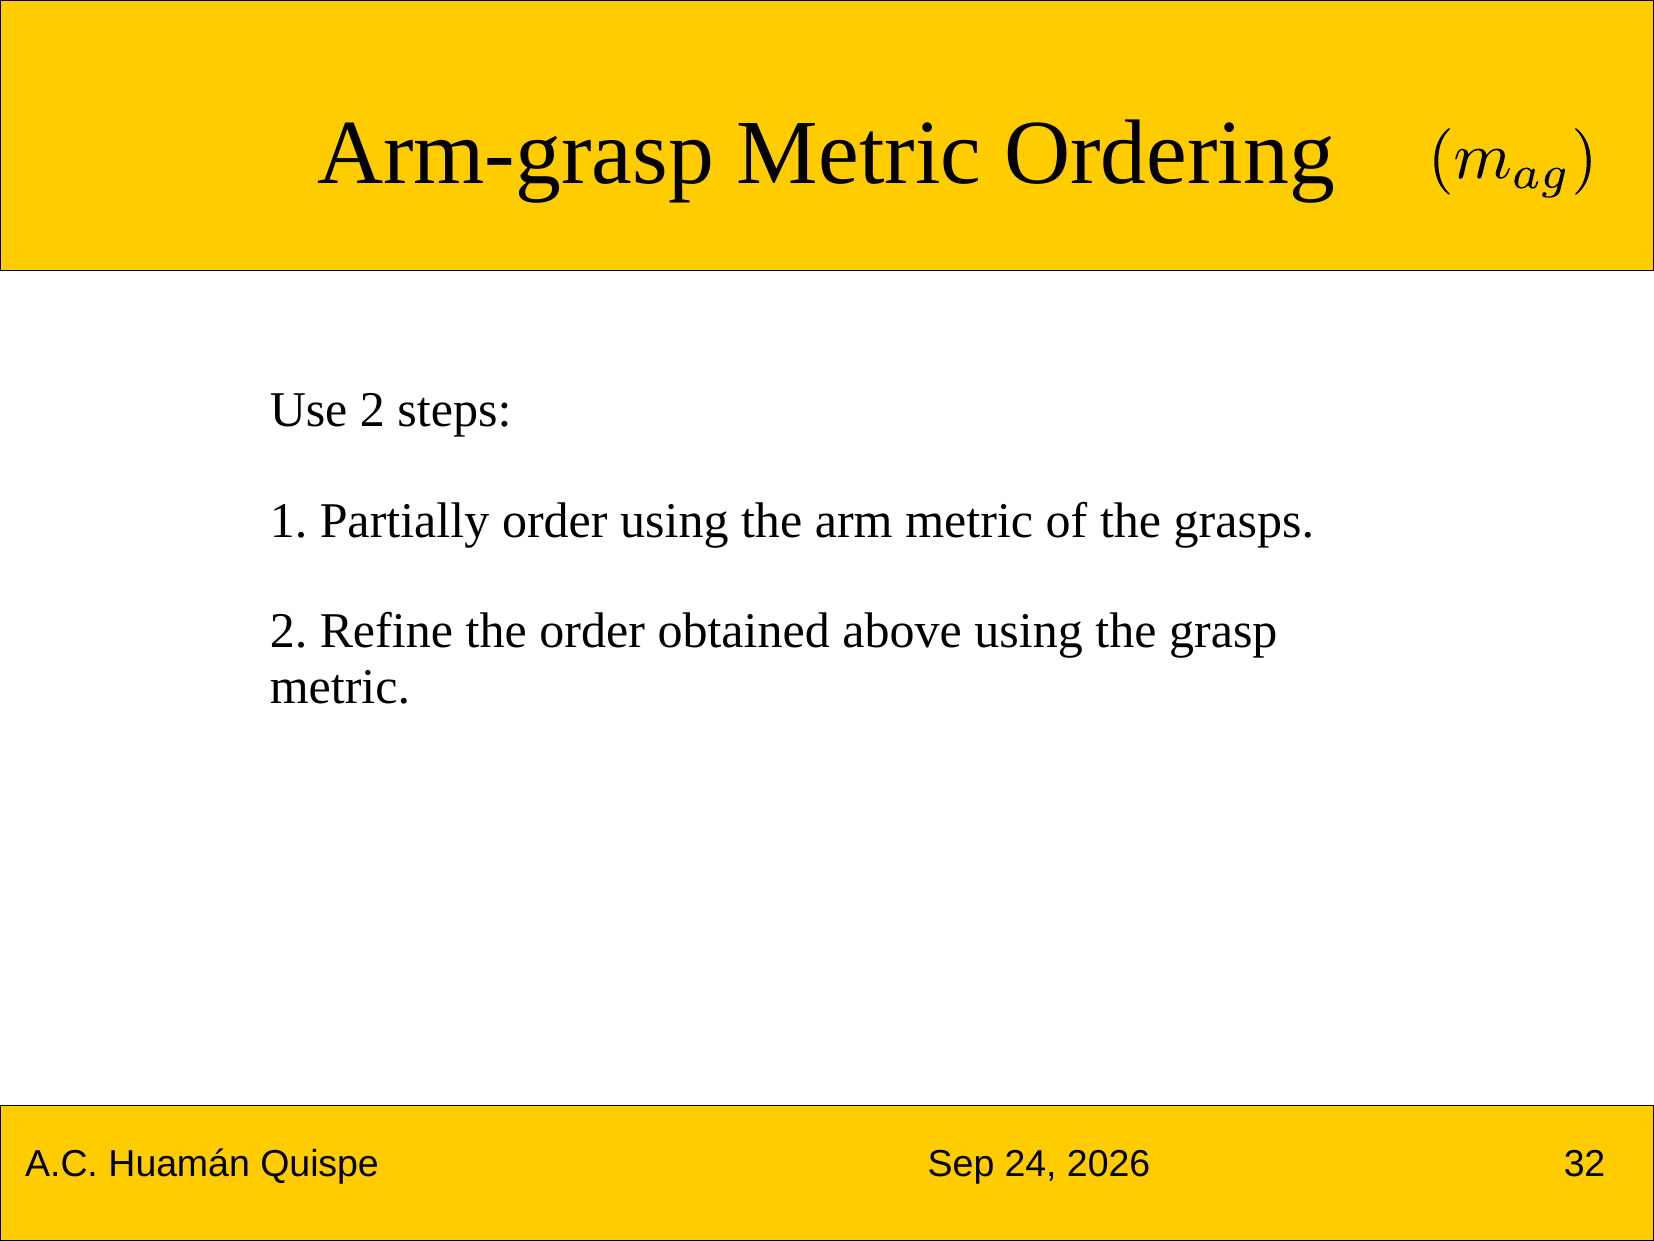

# Arm-grasp Metric Ordering
Use 2 steps:
1. Partially order using the arm metric of the grasps.
2. Refine the order obtained above using the grasp metric.